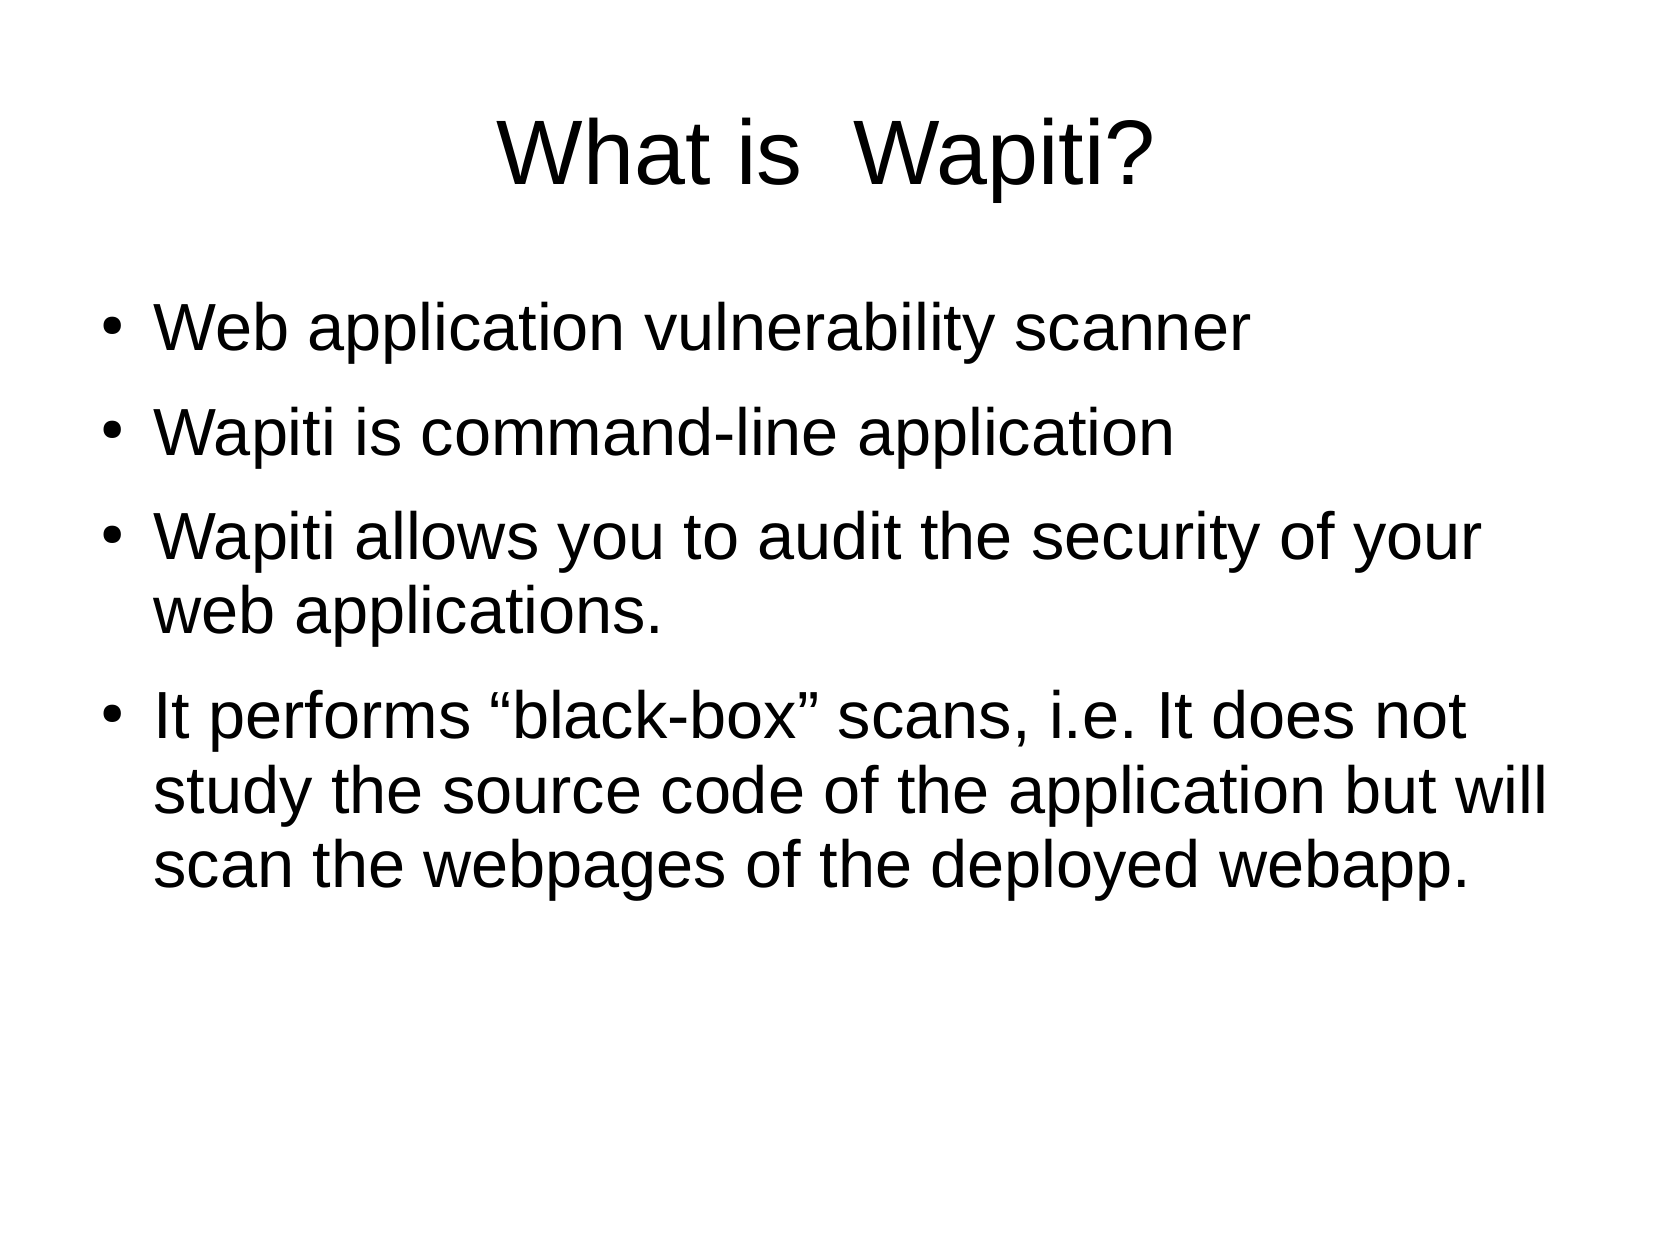

# What is Wapiti?
Web application vulnerability scanner
Wapiti is command-line application
Wapiti allows you to audit the security of your web applications.
It performs “black-box” scans, i.e. It does not study the source code of the application but will scan the webpages of the deployed webapp.